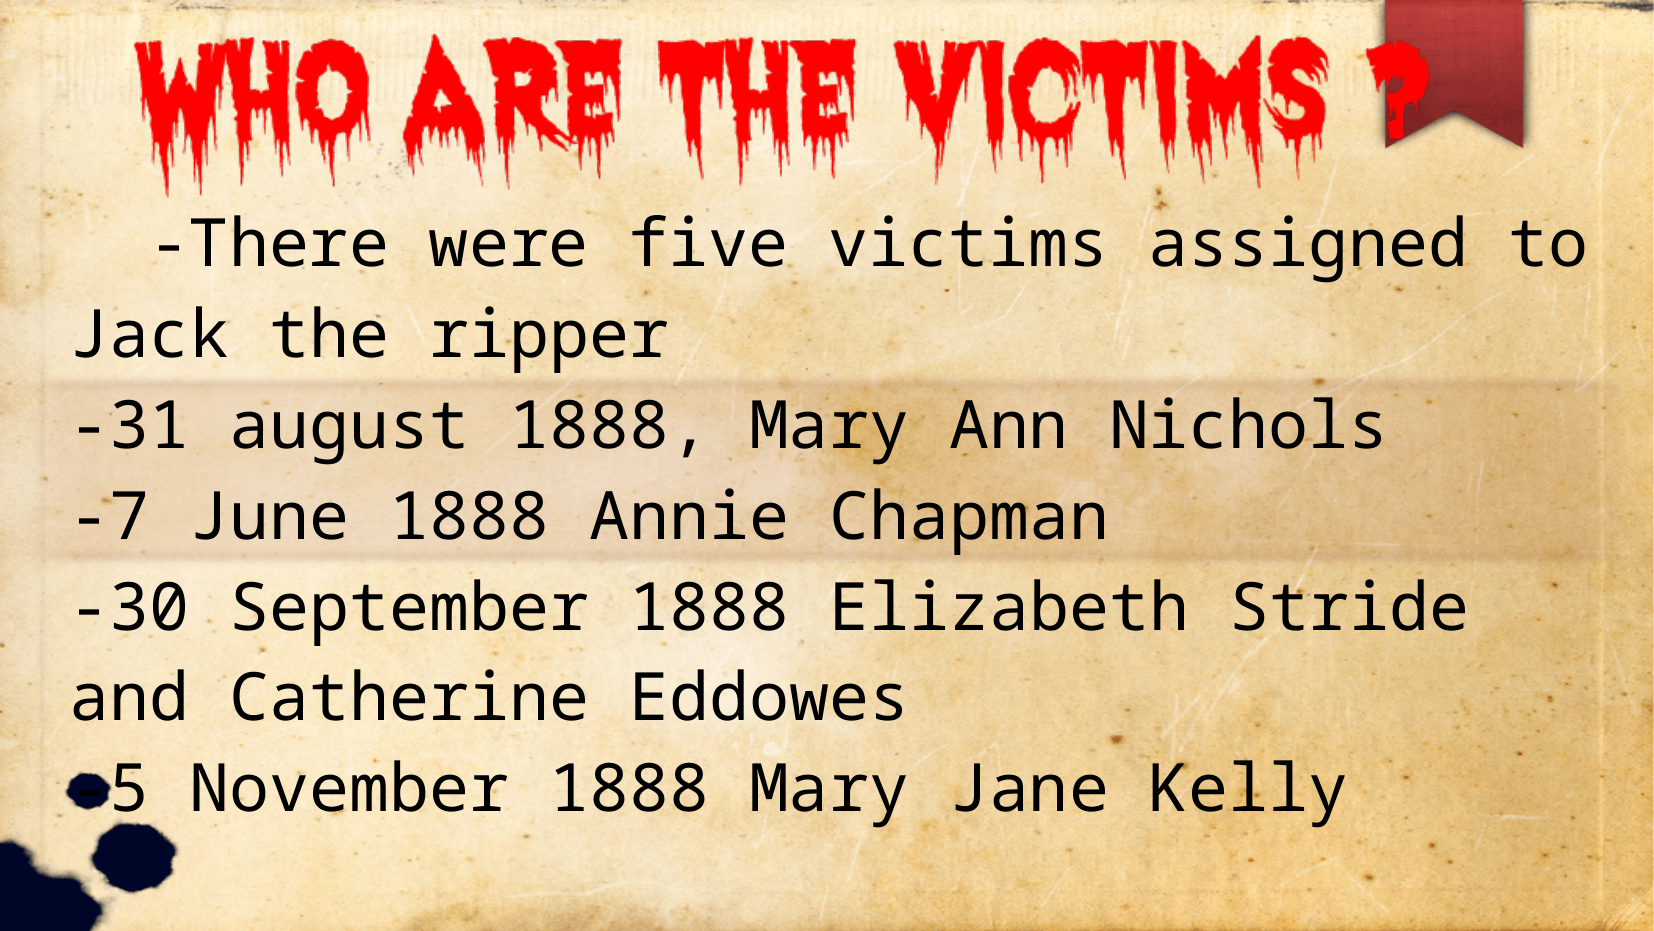

-There were five victims assigned to Jack the ripper
-31 august 1888, Mary Ann Nichols
-7 June 1888 Annie Chapman
-30 September 1888 Elizabeth Stride and Catherine Eddowes
-5 November 1888 Mary Jane Kelly